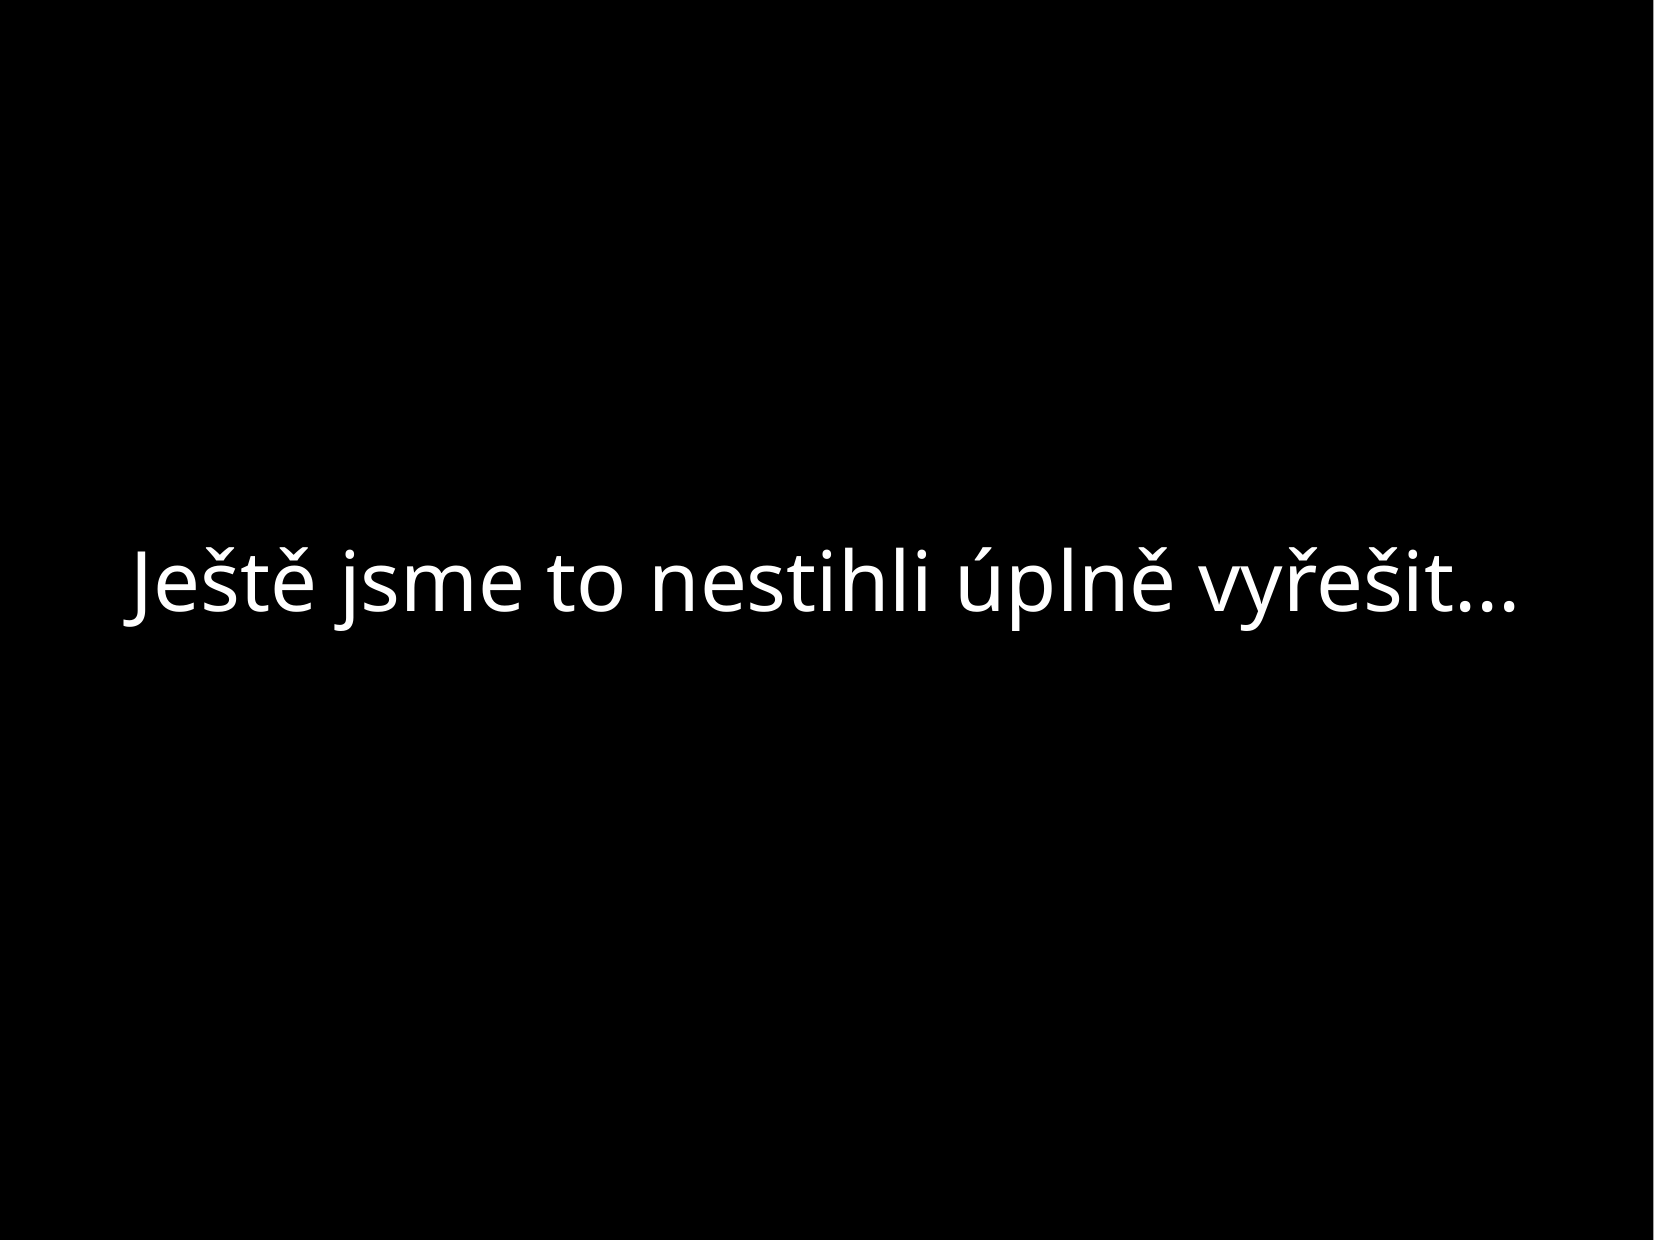

# Ještě jsme to nestihli úplně vyřešit...